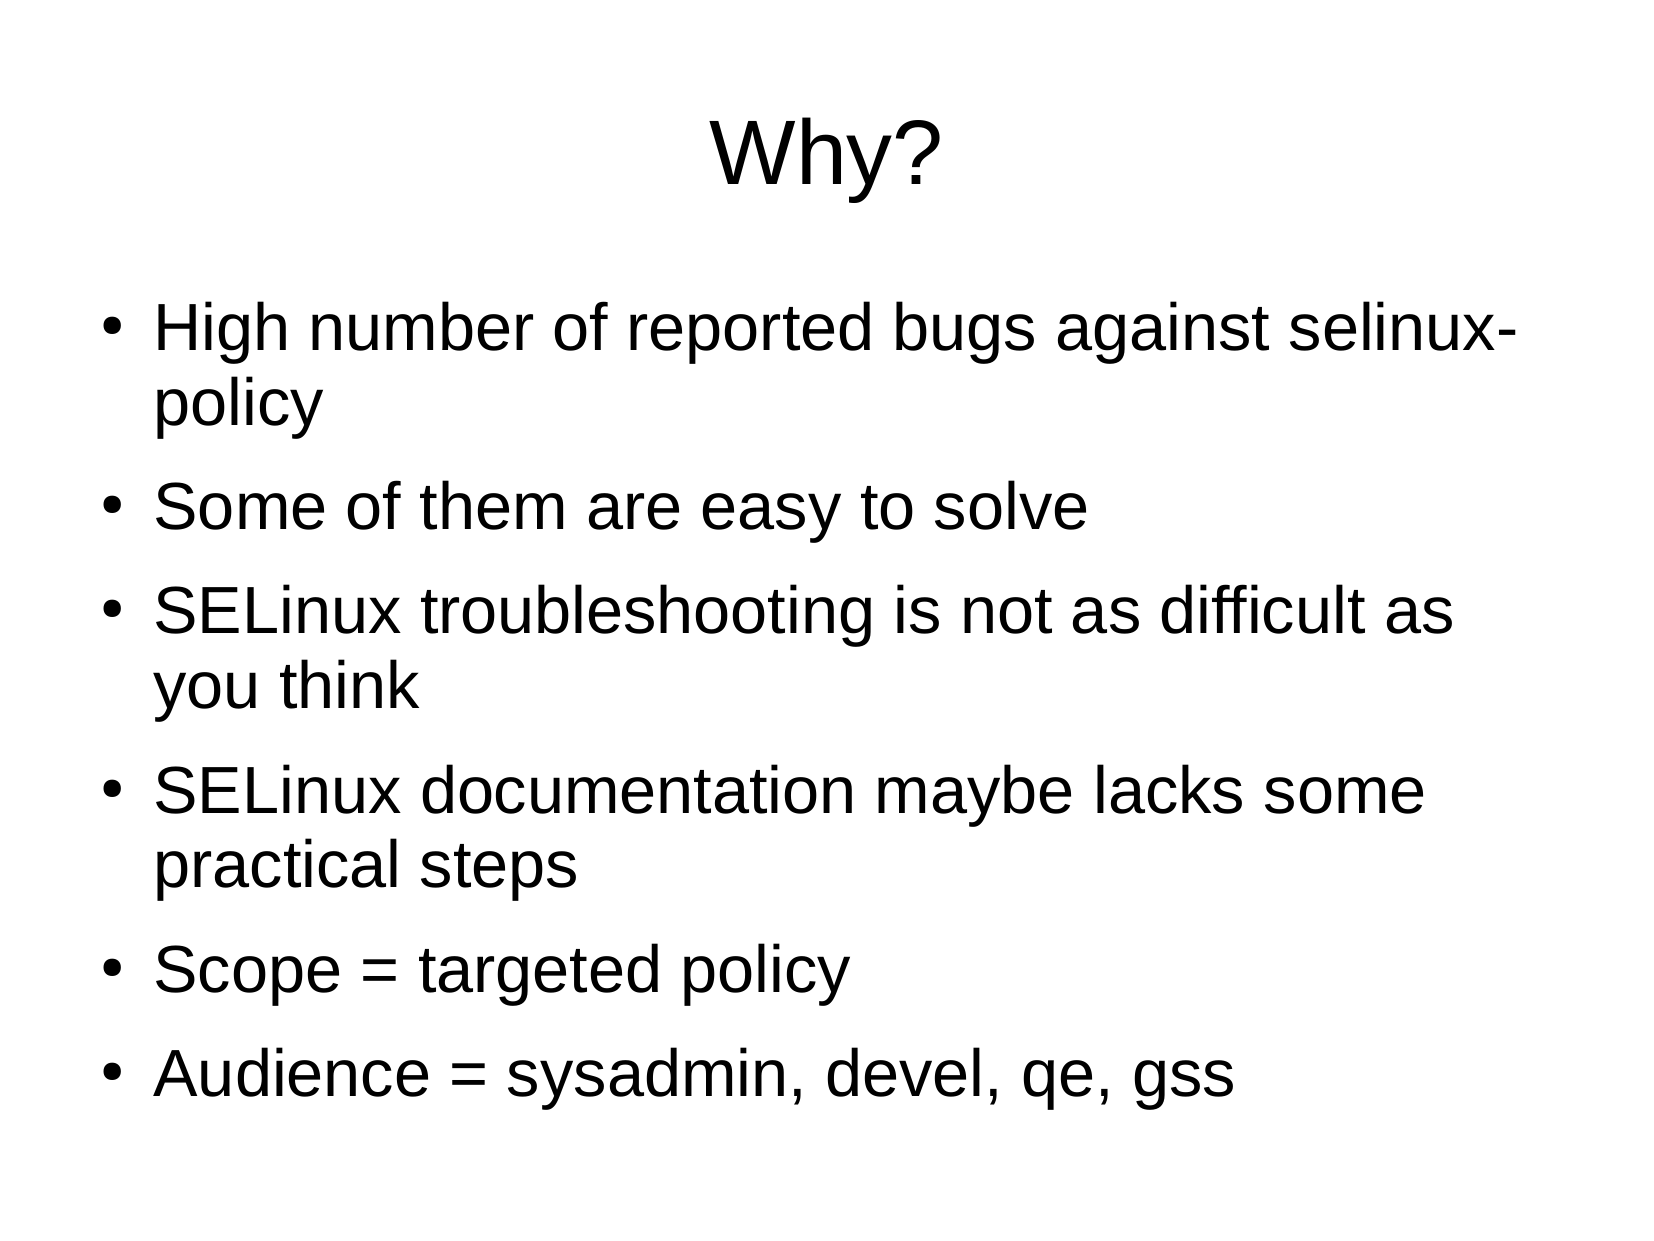

# Why?
High number of reported bugs against selinux-policy
Some of them are easy to solve
SELinux troubleshooting is not as difficult as you think
SELinux documentation maybe lacks some practical steps
Scope = targeted policy
Audience = sysadmin, devel, qe, gss